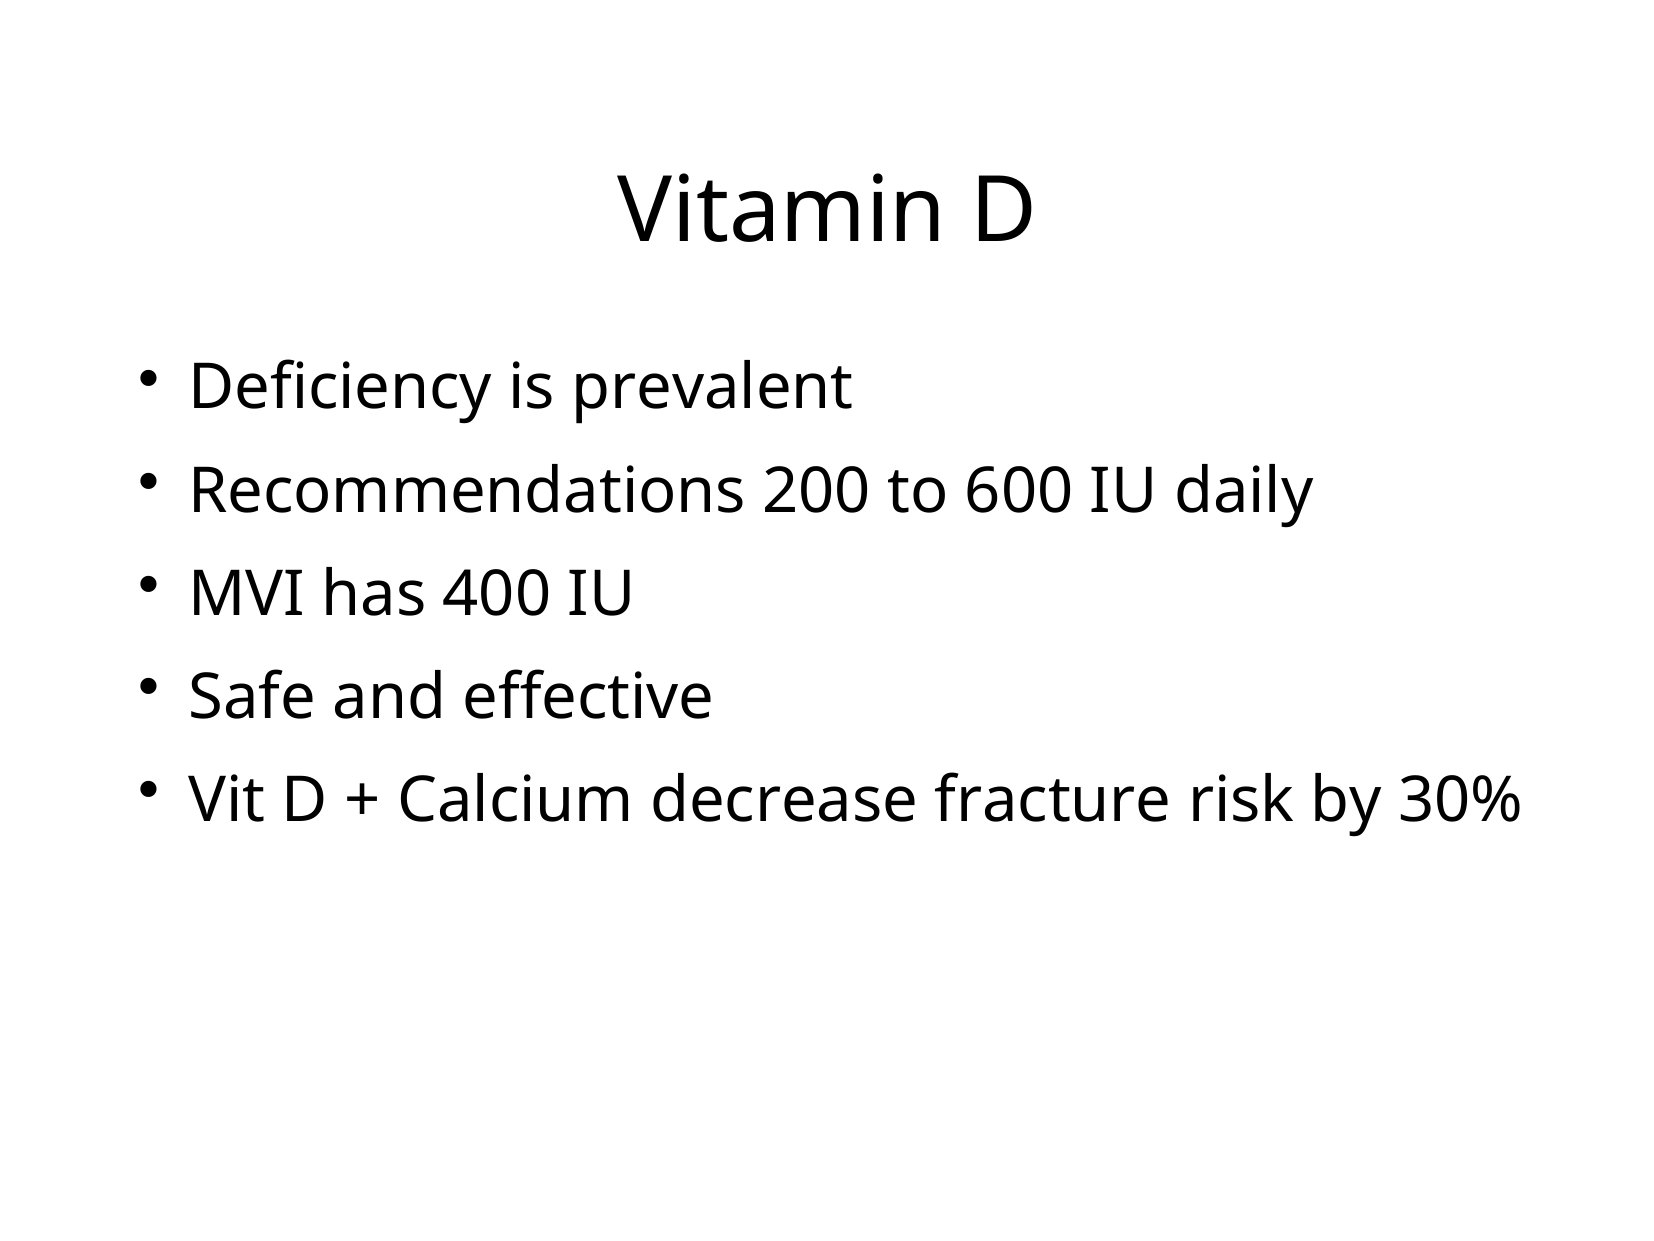

# Vitamin D
Deficiency is prevalent
Recommendations 200 to 600 IU daily
MVI has 400 IU
Safe and effective
Vit D + Calcium decrease fracture risk by 30%